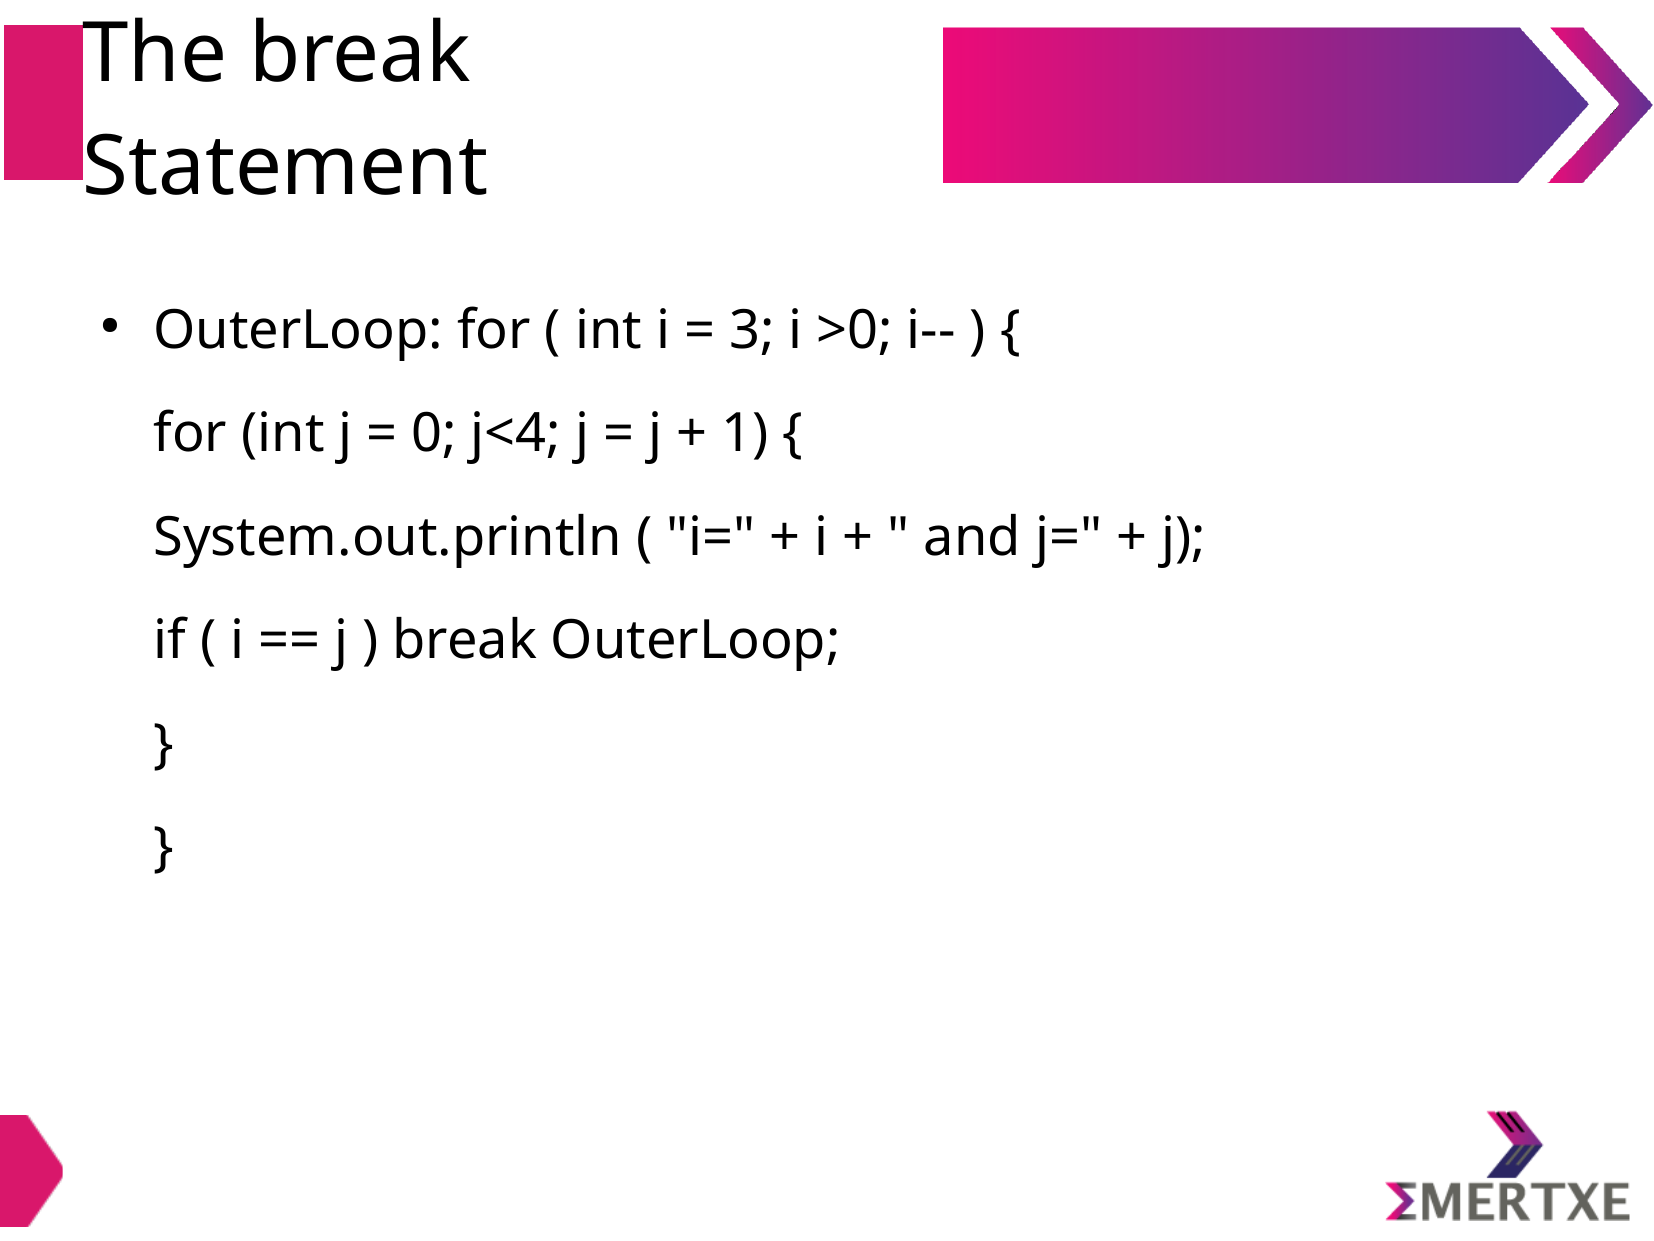

# The break Statement
OuterLoop: for ( int i = 3; i >0; i-- ) {
for (int j = 0; j<4; j = j + 1) {
System.out.println ( "i=" + i + " and j=" + j);
if ( i == j ) break OuterLoop;
}
}